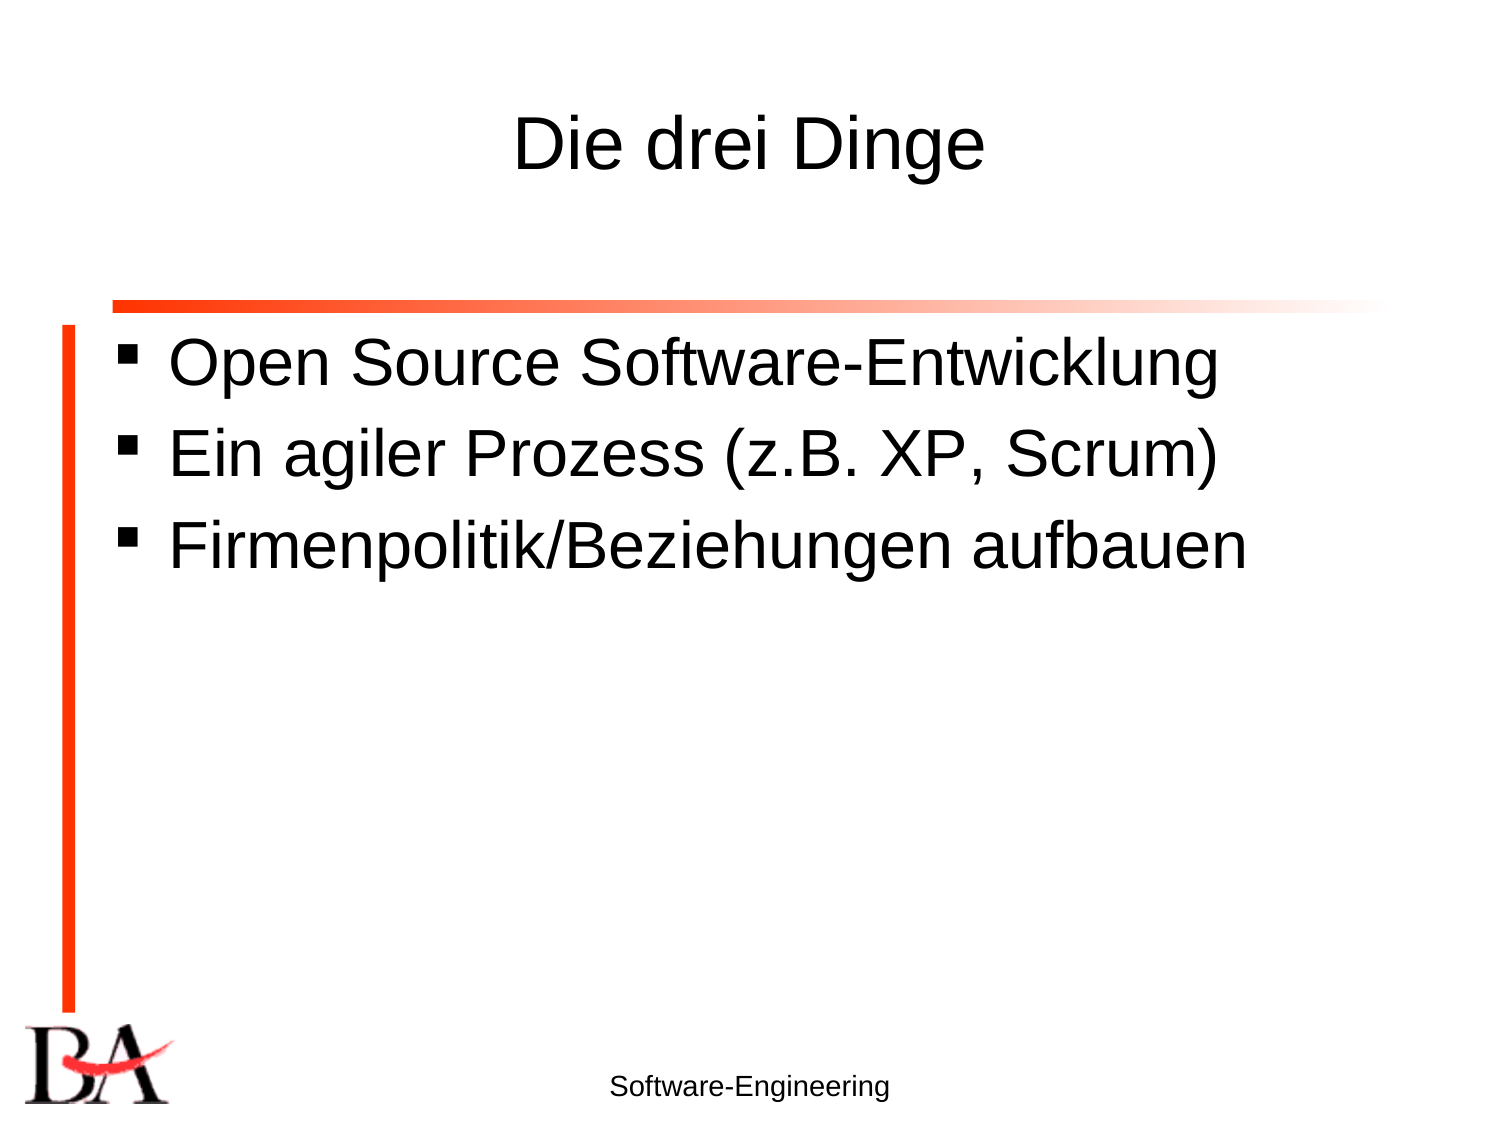

# Die drei Dinge
Open Source Software-Entwicklung
Ein agiler Prozess (z.B. XP, Scrum)
Firmenpolitik/Beziehungen aufbauen